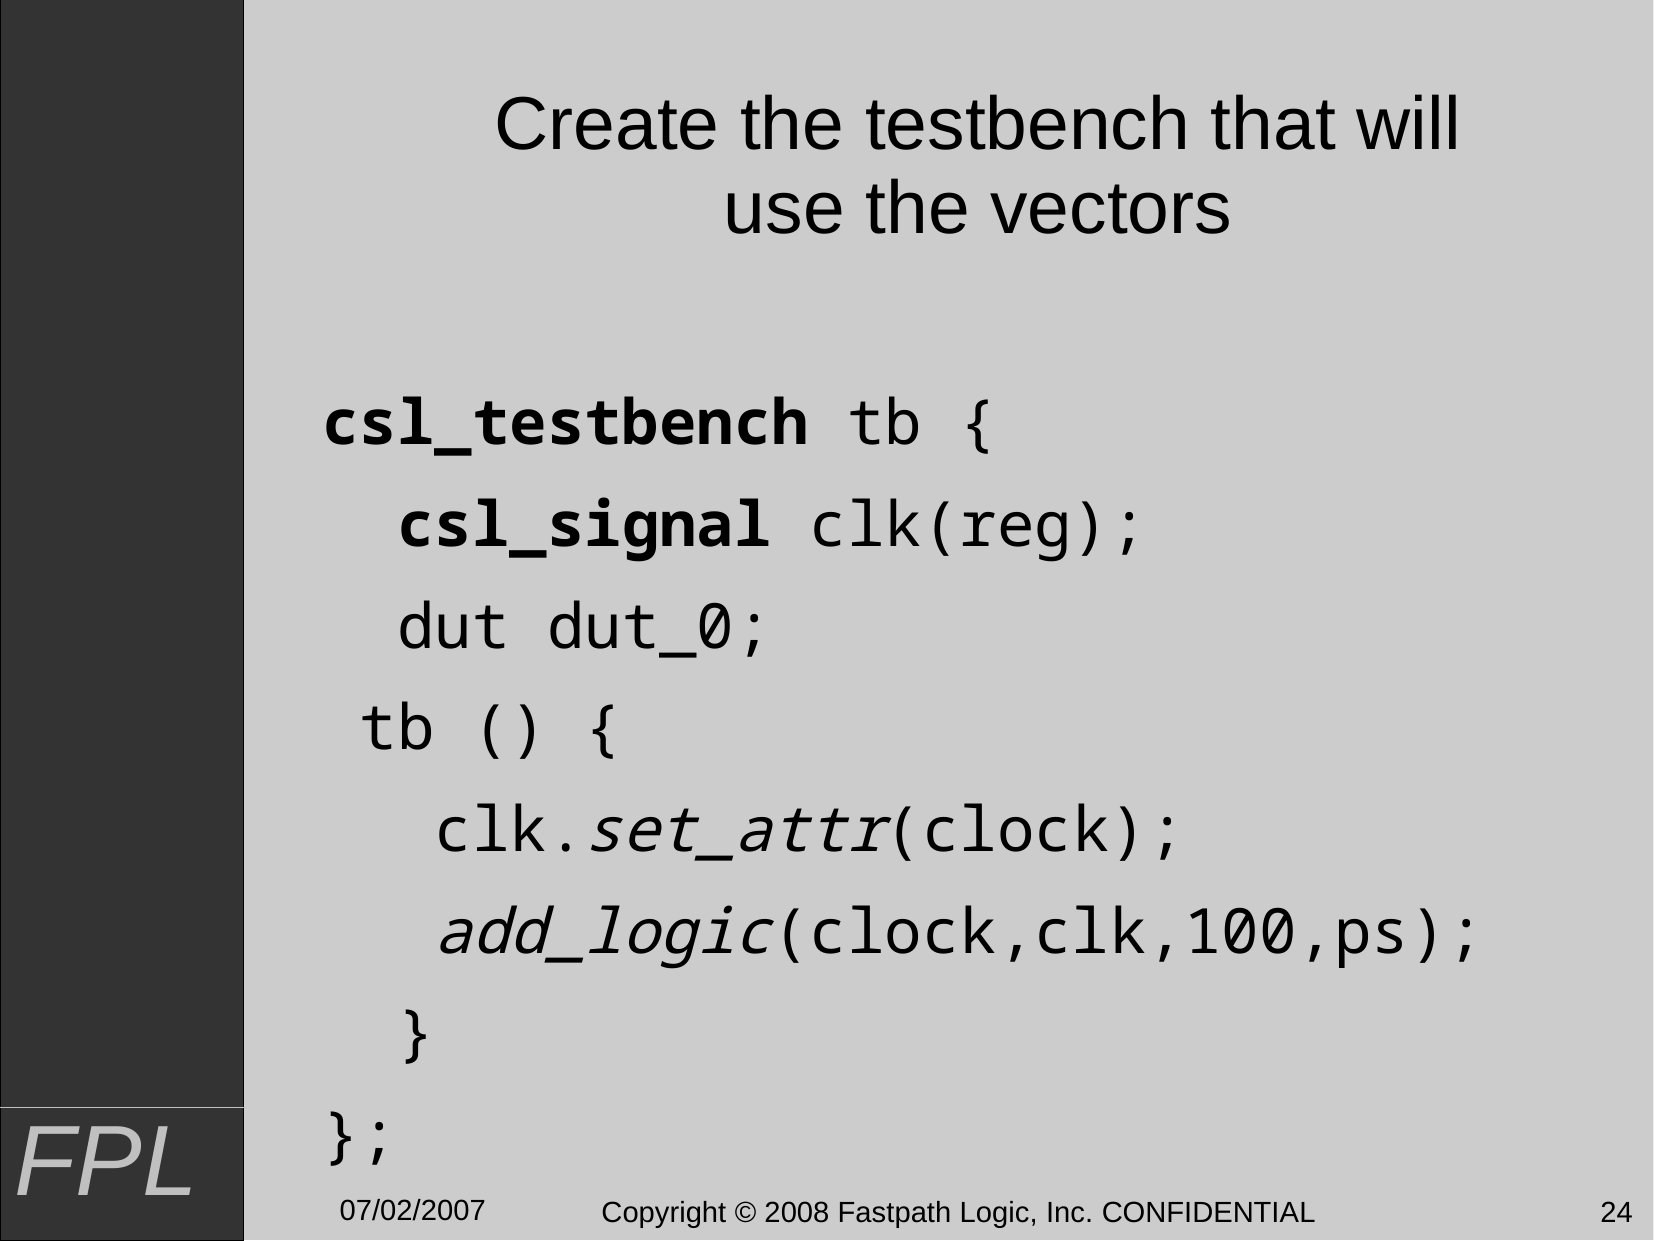

# Create the testbench that will use the vectors
csl_testbench tb {
 csl_signal clk(reg);
 dut dut_0;
 tb () {
 clk.set_attr(clock);
 add_logic(clock,clk,100,ps);
 }
};
07/02/2007
24
© 2007 FASTPATH LOGIC INC.